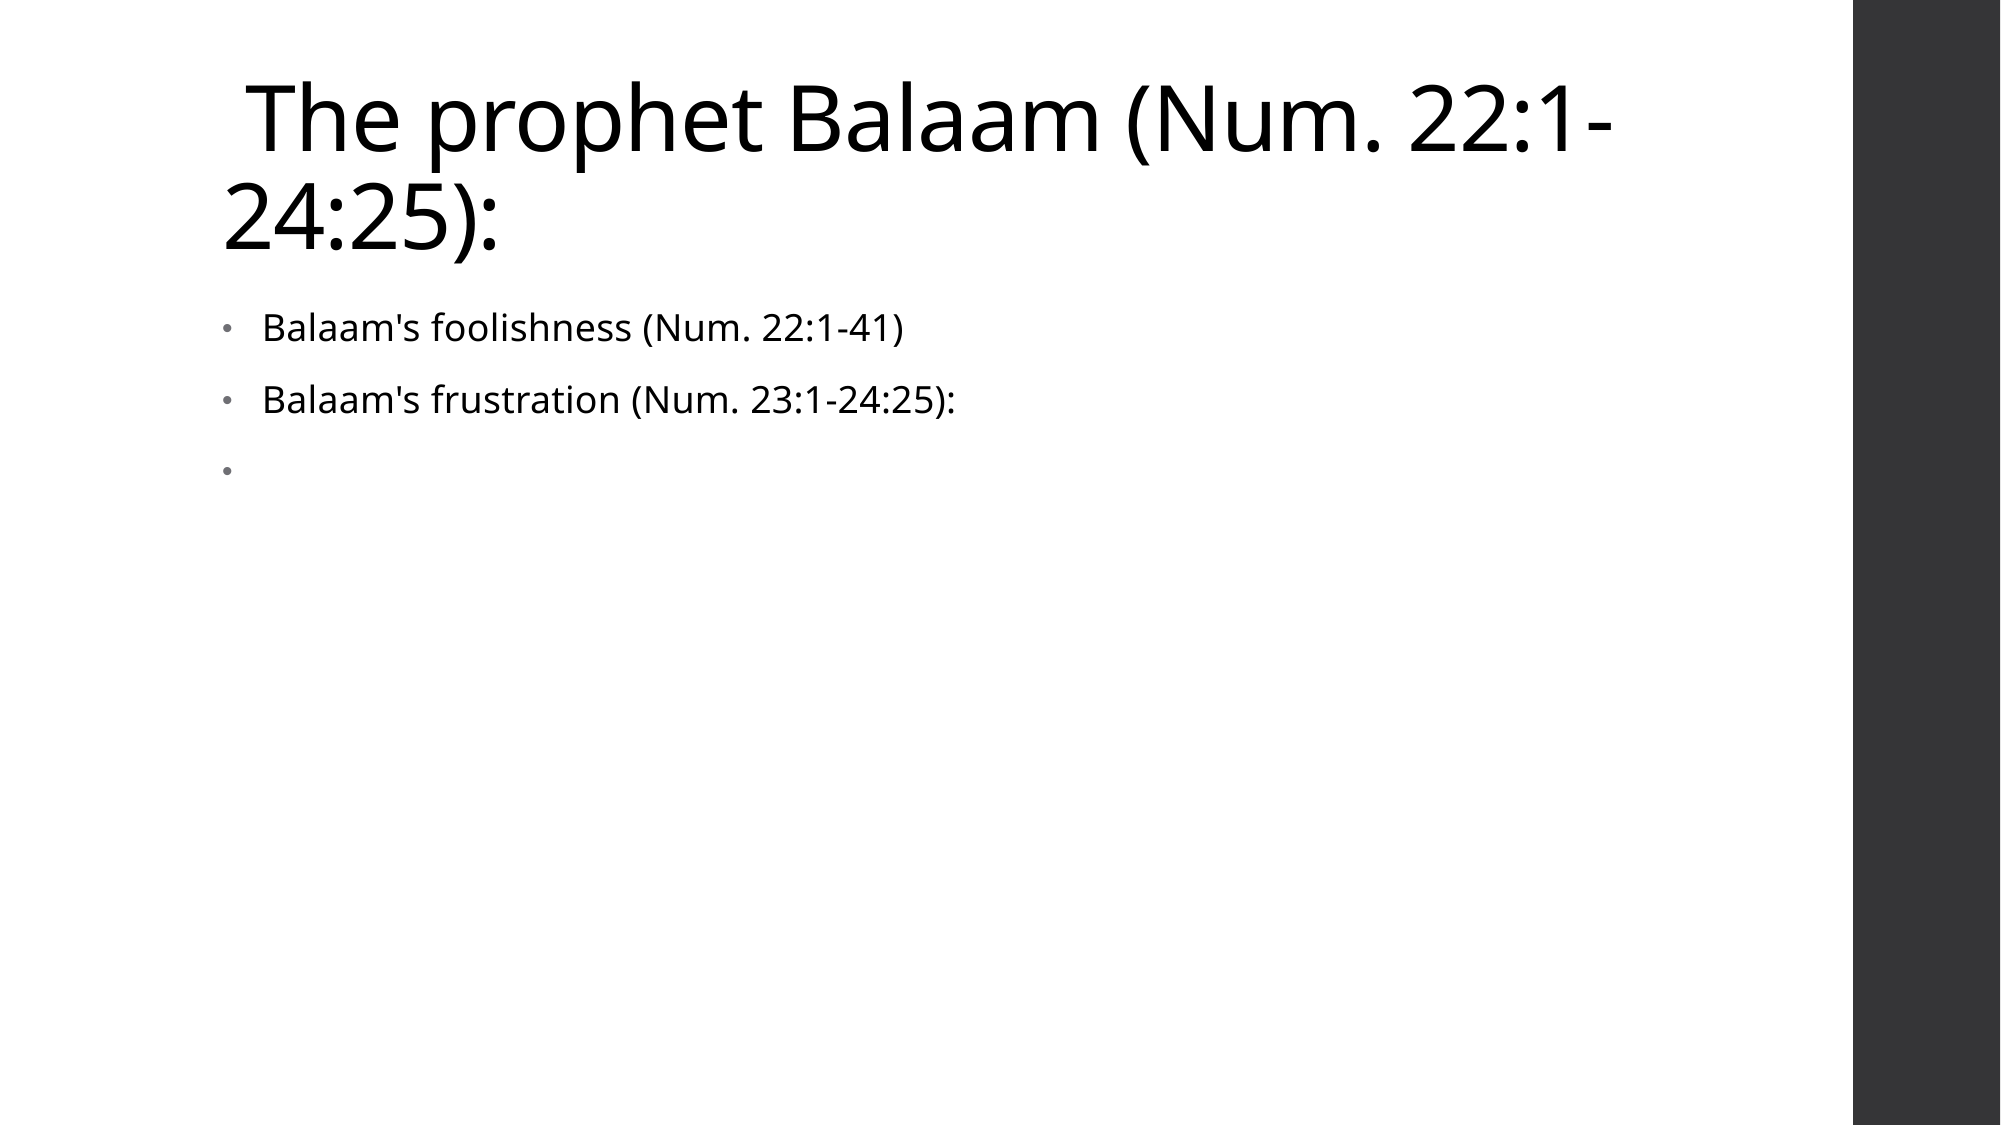

# The prophet Balaam (Num. 22:1-24:25):
 Balaam's foolishness (Num. 22:1-41)
 Balaam's frustration (Num. 23:1-24:25):